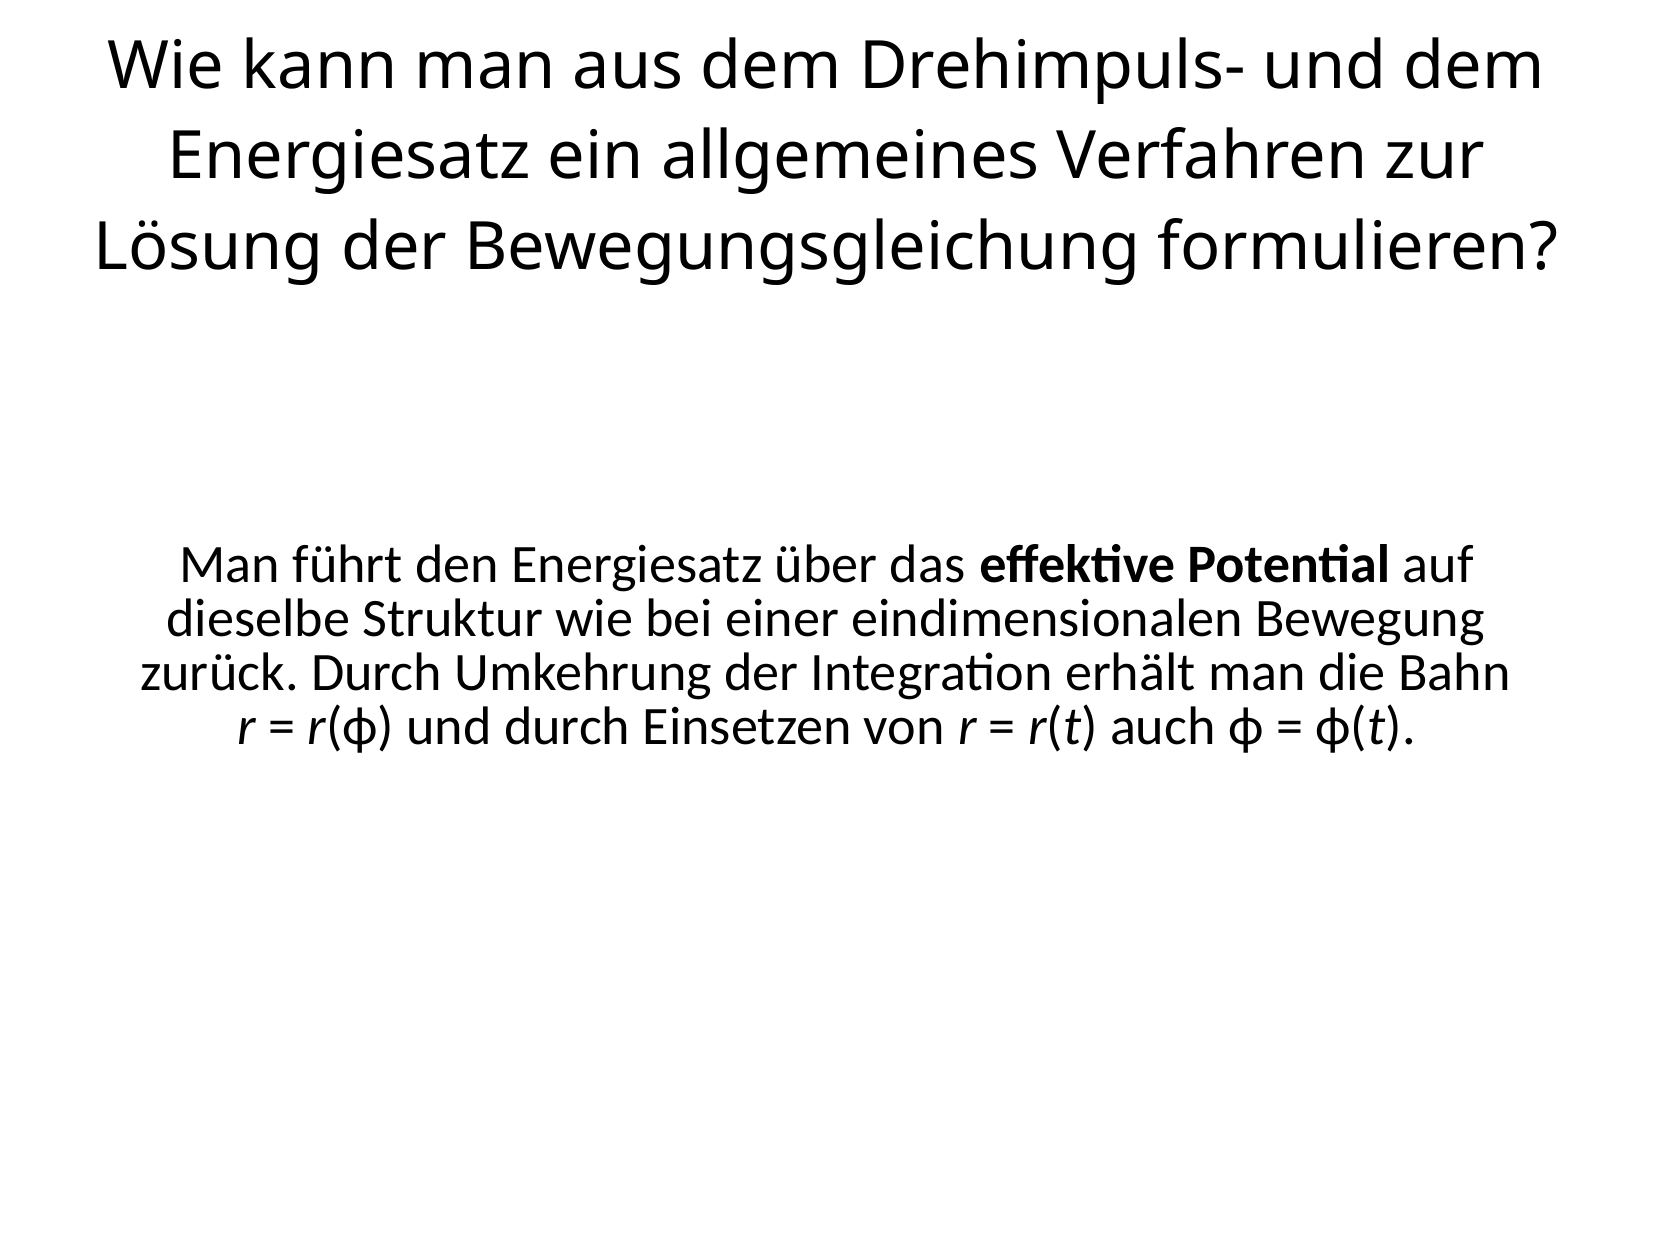

# Wie kann man aus dem Drehimpuls- und dem Energiesatz ein allgemeines Verfahren zur Lösung der Bewegungsgleichung formulieren?
Man führt den Energiesatz über das effektive Potential auf dieselbe Struktur wie bei einer eindimensionalen Bewegung zurück. Durch Umkehrung der Integration erhält man die Bahn r = r(ϕ) und durch Einsetzen von r = r(t) auch ϕ = ϕ(t).